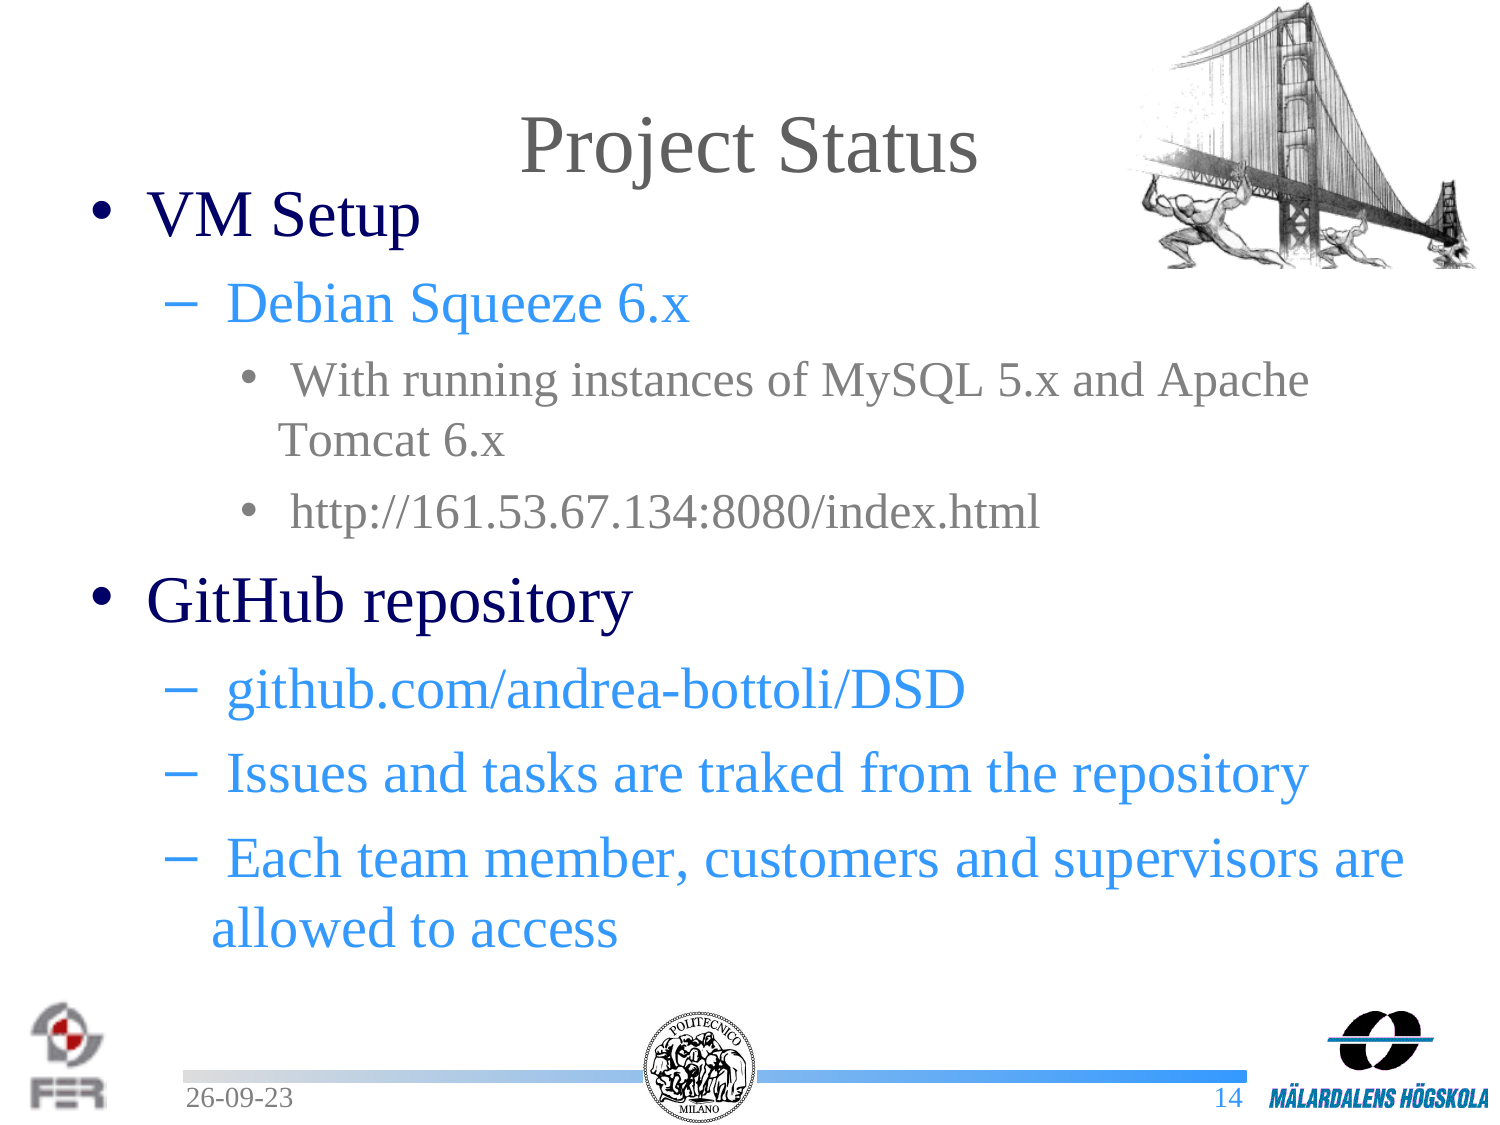

# Project Status
VM Setup
 Debian Squeeze 6.x
 With running instances of MySQL 5.x and Apache Tomcat 6.x
 http://161.53.67.134:8080/index.html
GitHub repository
 github.com/andrea-bottoli/DSD
 Issues and tasks are traked from the repository
 Each team member, customers and supervisors are allowed to access
26-08-21